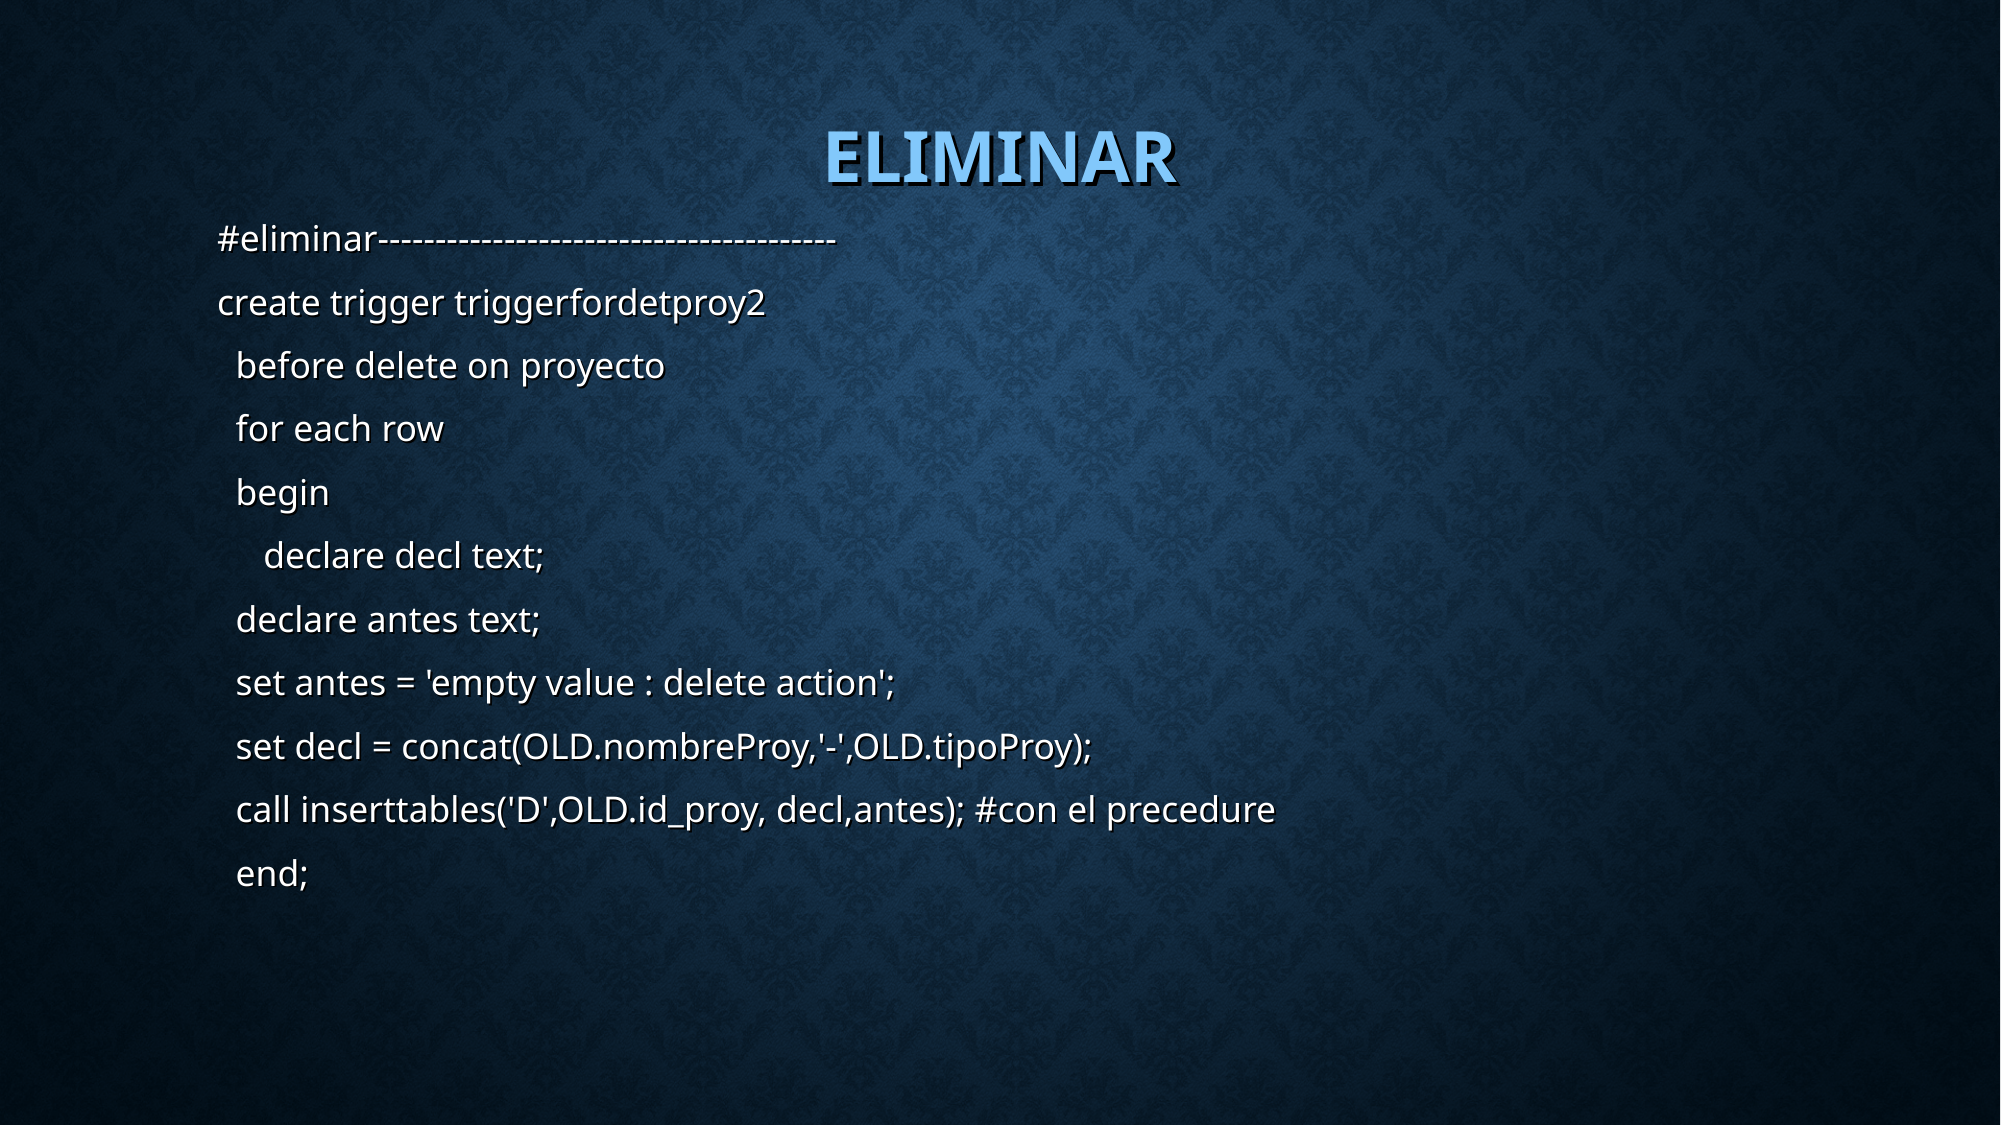

# ELIMINAR
#eliminar----------------------------------------
create trigger triggerfordetproy2
 before delete on proyecto
 for each row
 begin
 declare decl text;
 declare antes text;
 set antes = 'empty value : delete action';
 set decl = concat(OLD.nombreProy,'-',OLD.tipoProy);
 call inserttables('D',OLD.id_proy, decl,antes); #con el precedure
 end;